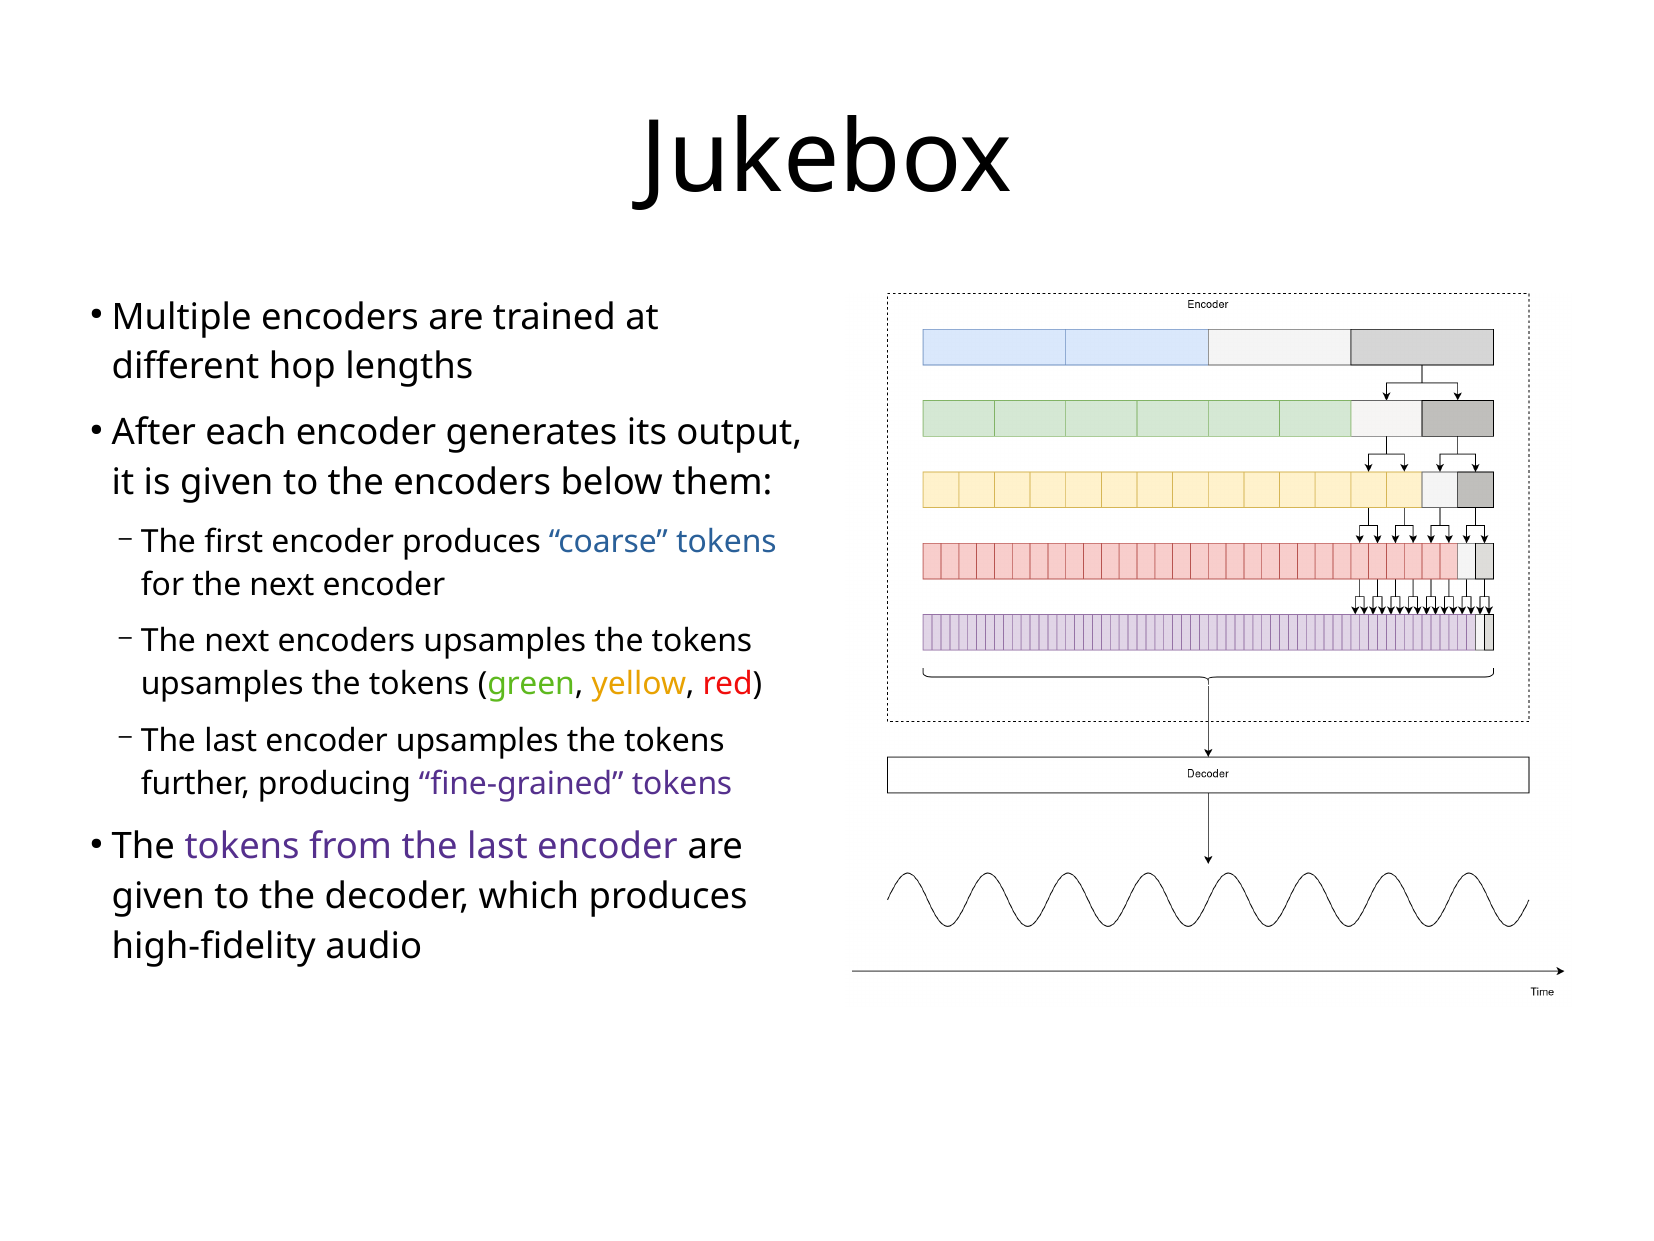

# Jukebox
Multiple encoders are trained at different hop lengths
After each encoder generates its output, it is given to the encoders below them:
The first encoder produces “coarse” tokens for the next encoder
The next encoders upsamples the tokens upsamples the tokens (green, yellow, red)
The last encoder upsamples the tokens further, producing “fine-grained” tokens
The tokens from the last encoder are given to the decoder, which produces high-fidelity audio